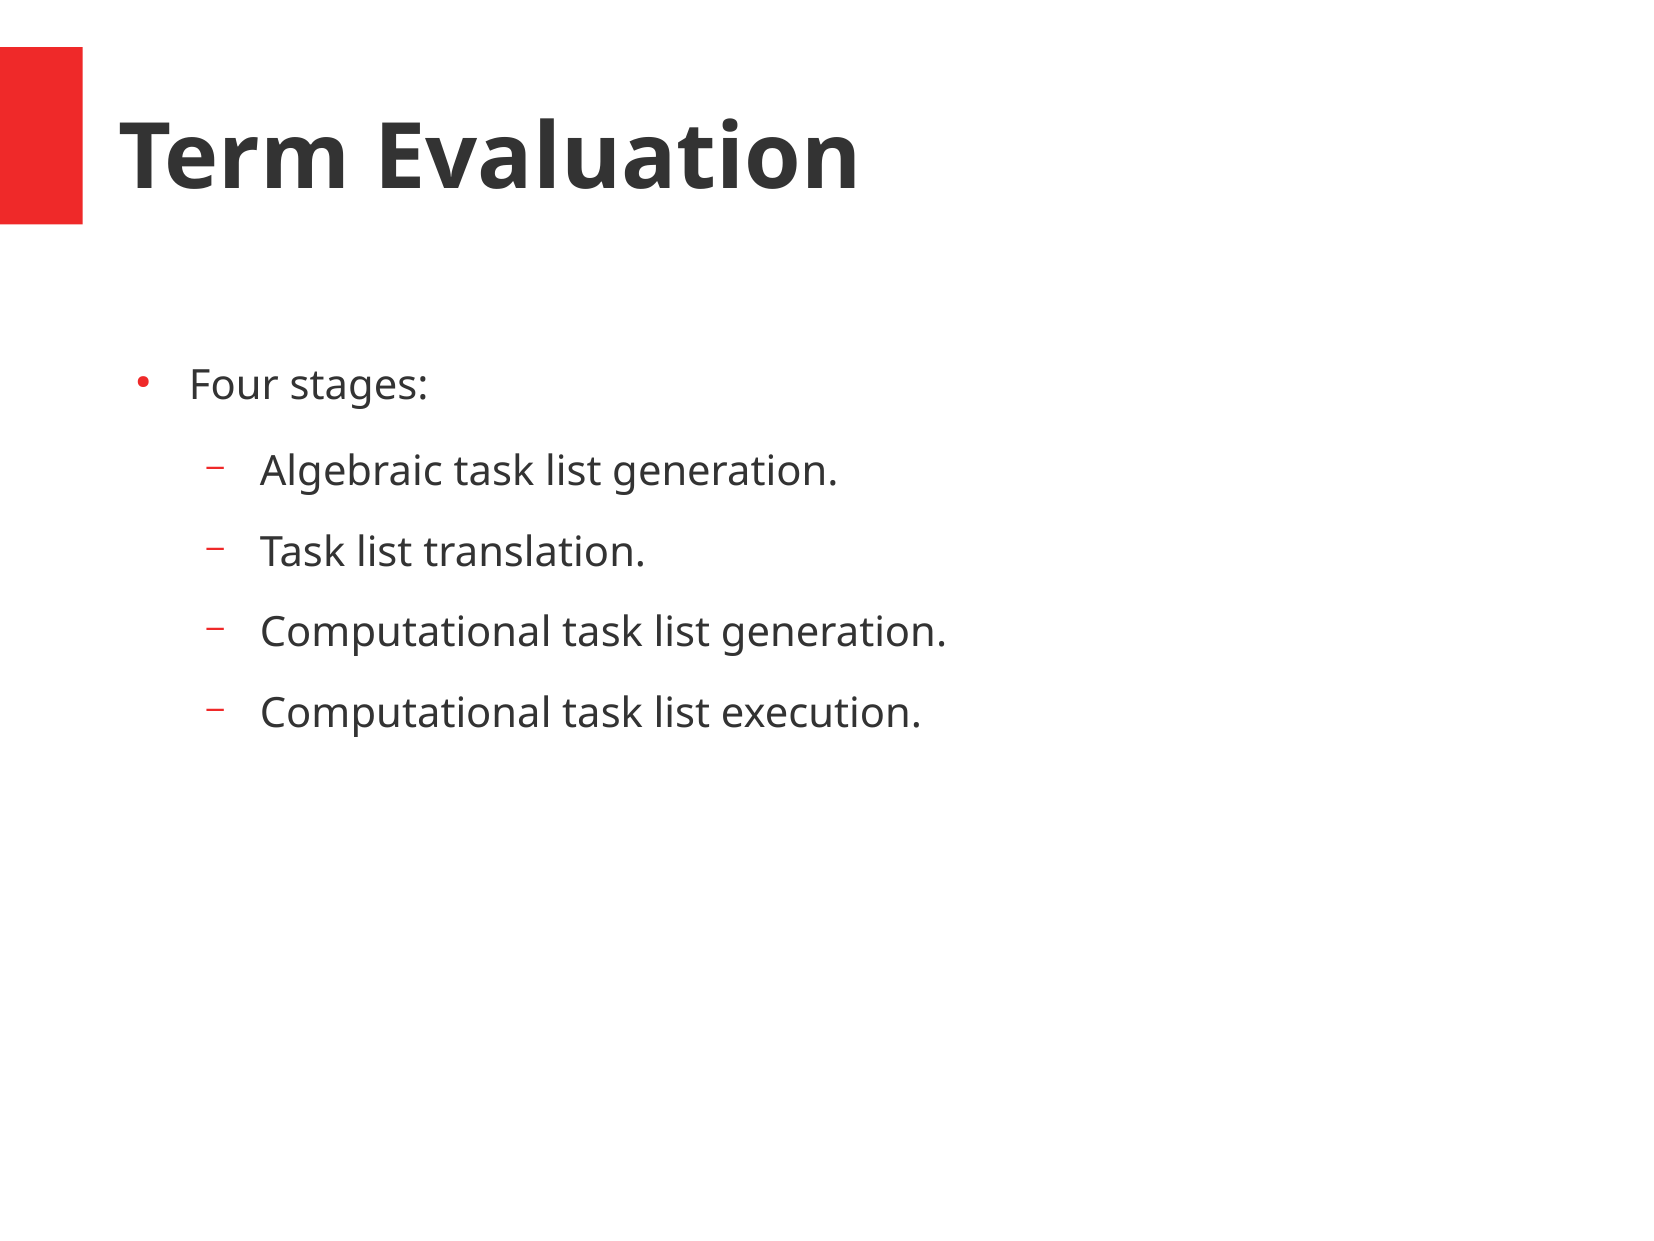

# Term Evaluation
Four stages:
Algebraic task list generation.
Task list translation.
Computational task list generation.
Computational task list execution.